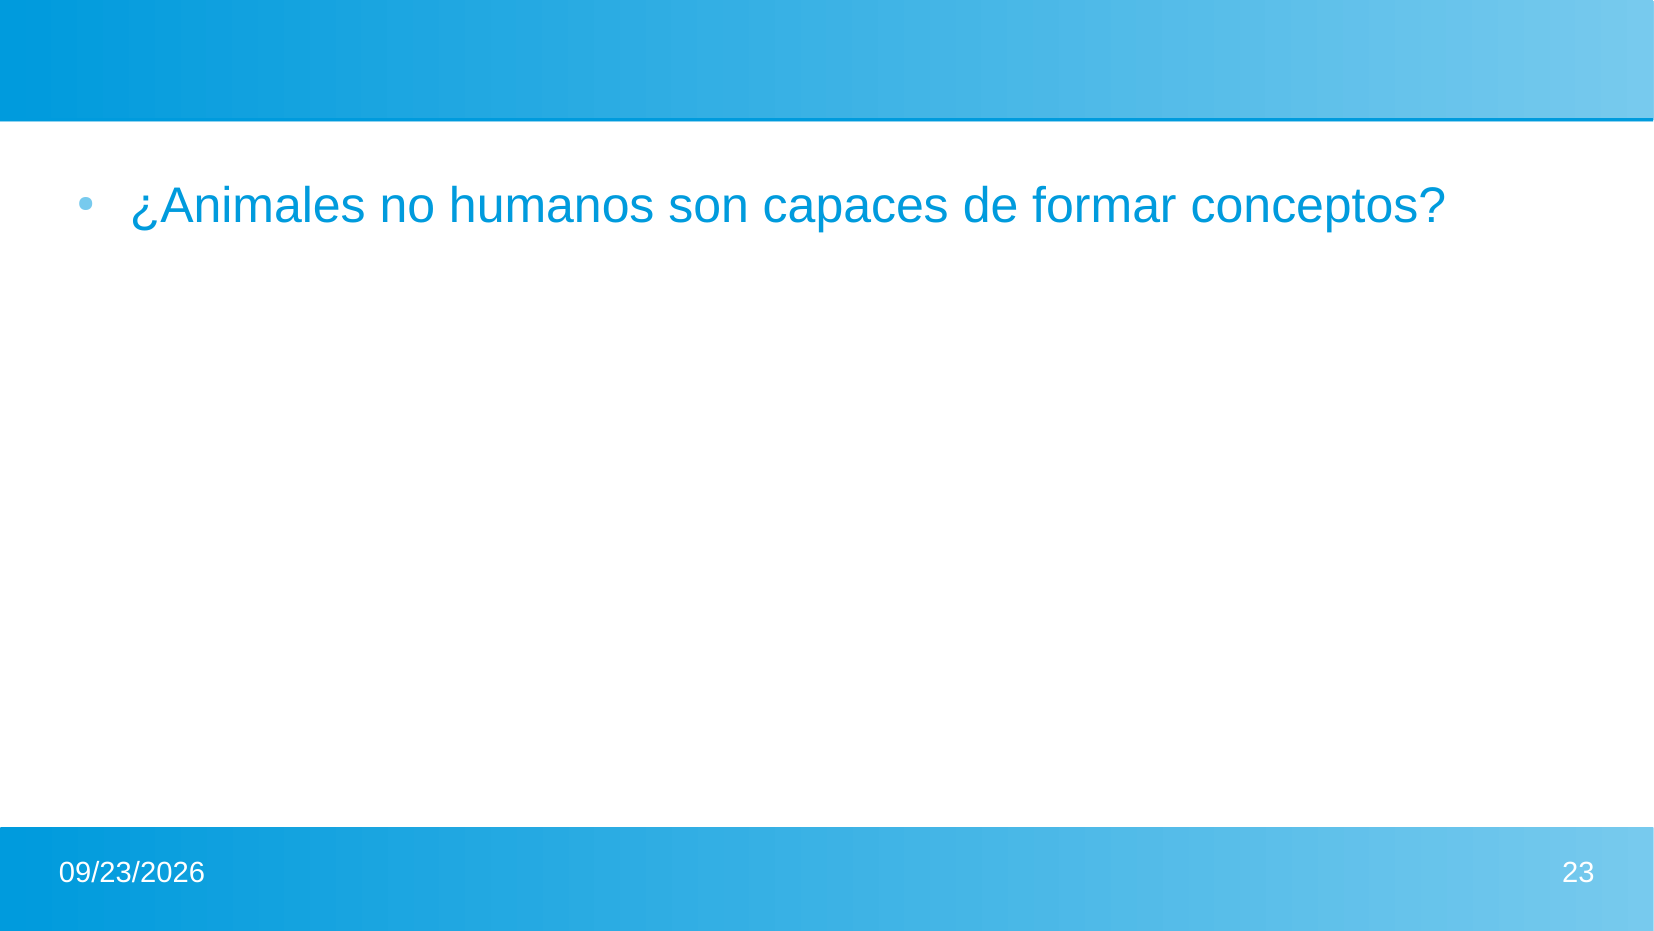

# ¿Animales no humanos son capaces de formar conceptos?
23